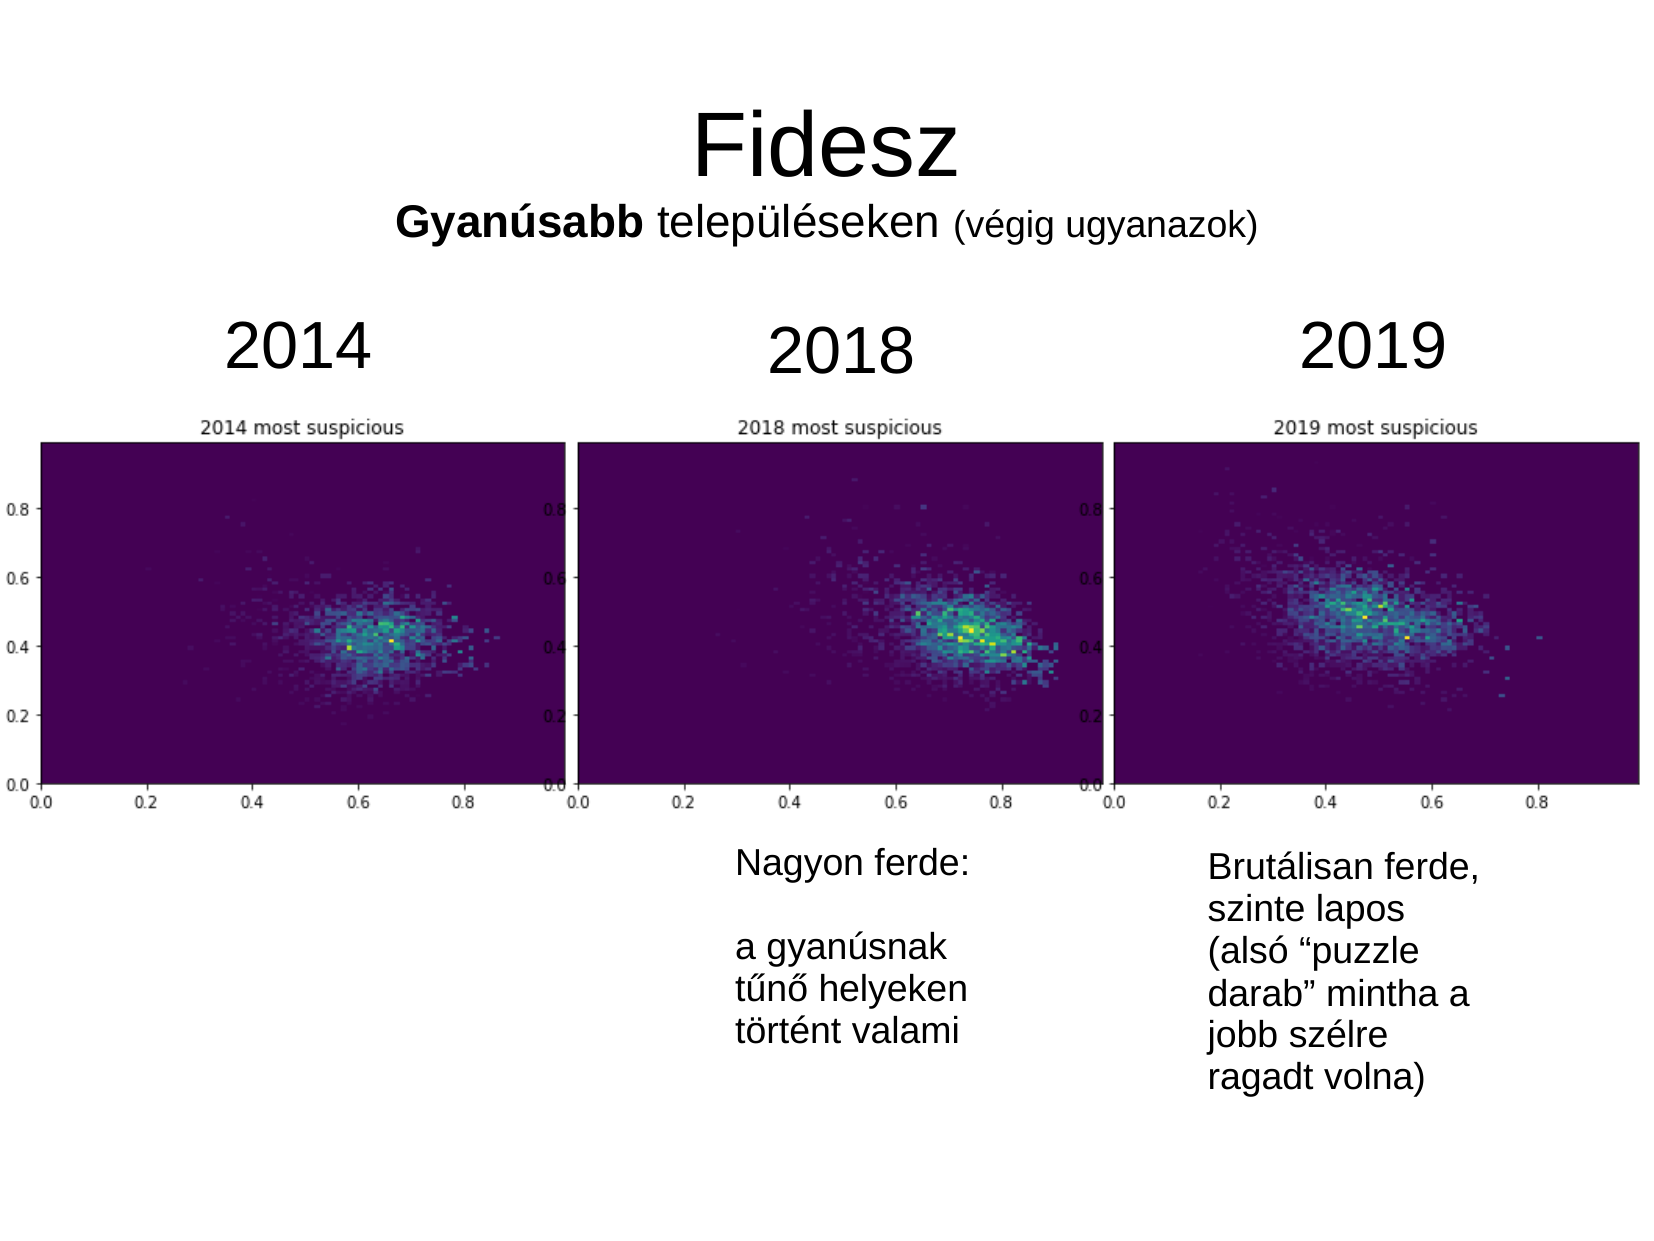

# Fidesz Gyanúsabb településeken (végig ugyanazok)
2014
2019
2018
Nagyon ferde:
a gyanúsnak tűnő helyeken történt valami
Brutálisan ferde, szinte lapos
(alsó “puzzle darab” mintha a jobb szélre ragadt volna)